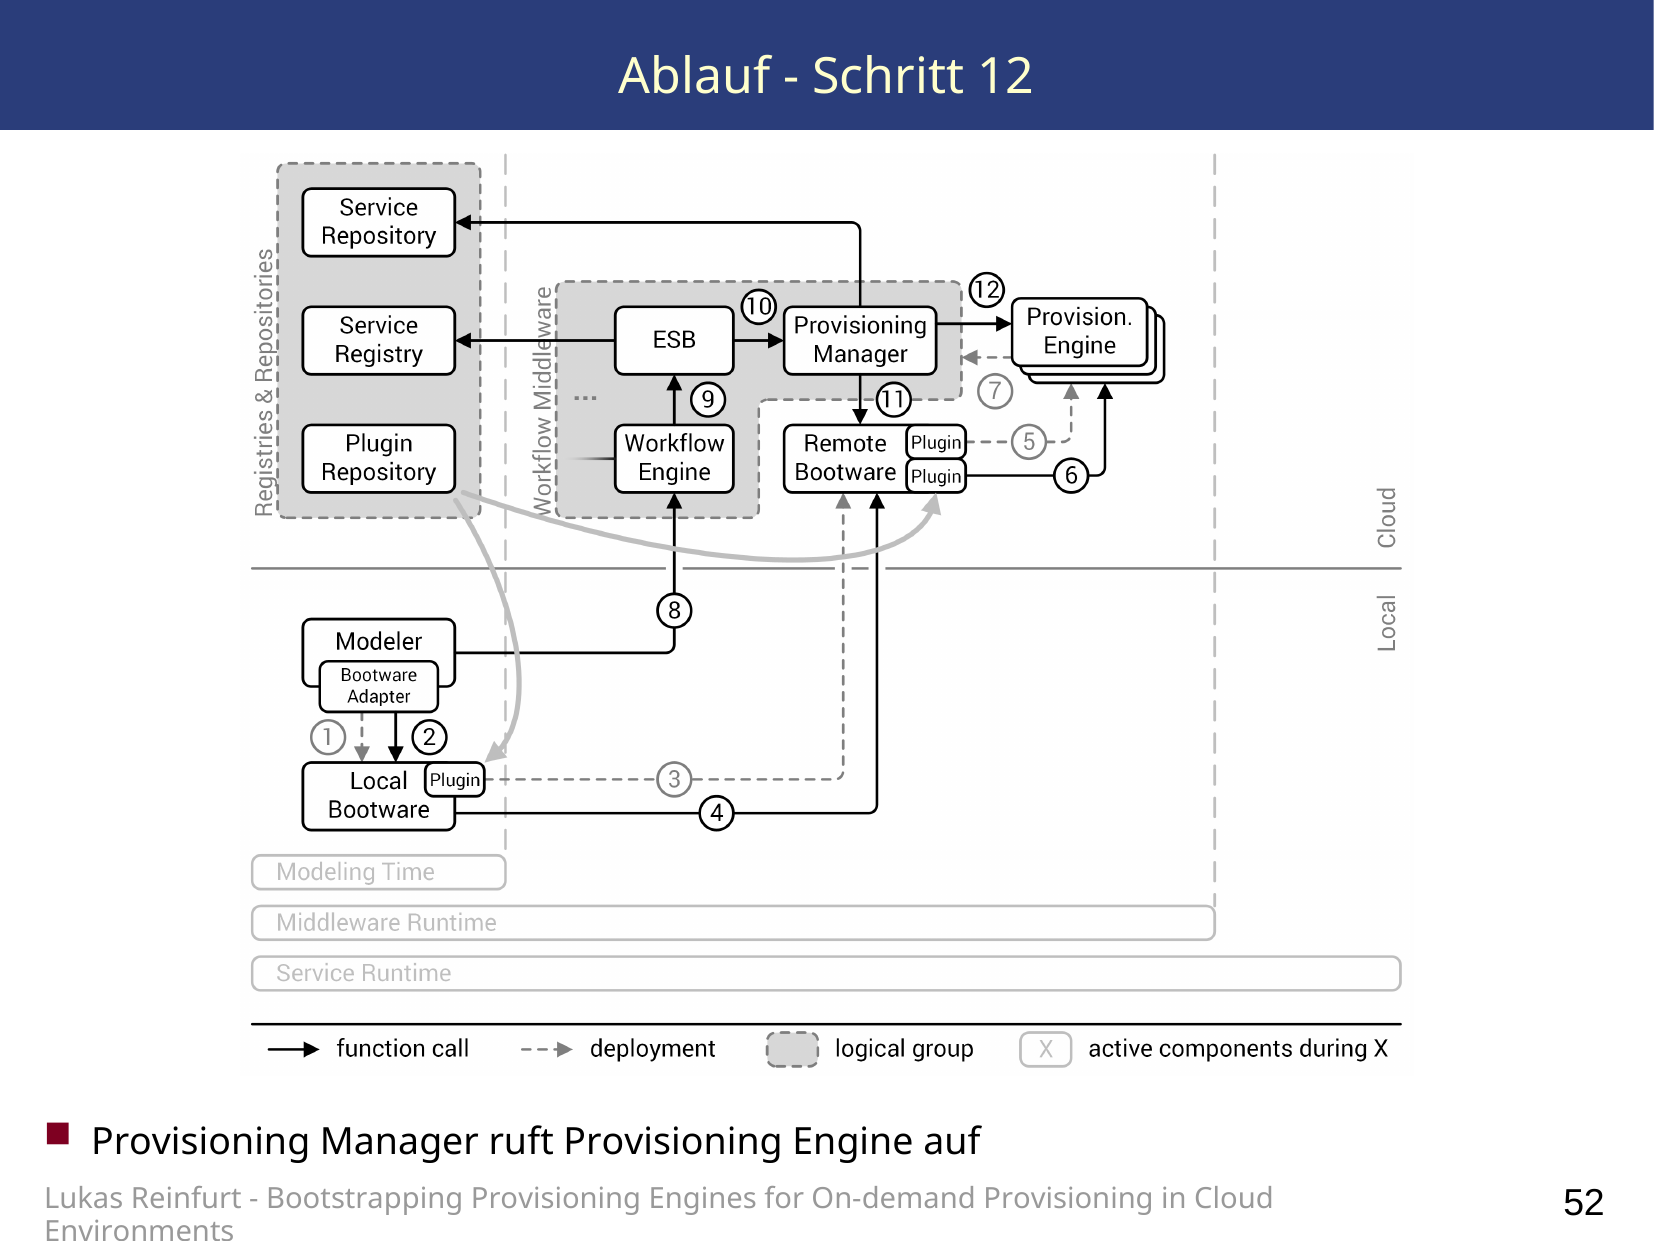

# Ablauf - Schritt 12
Provisioning Manager ruft Provisioning Engine auf